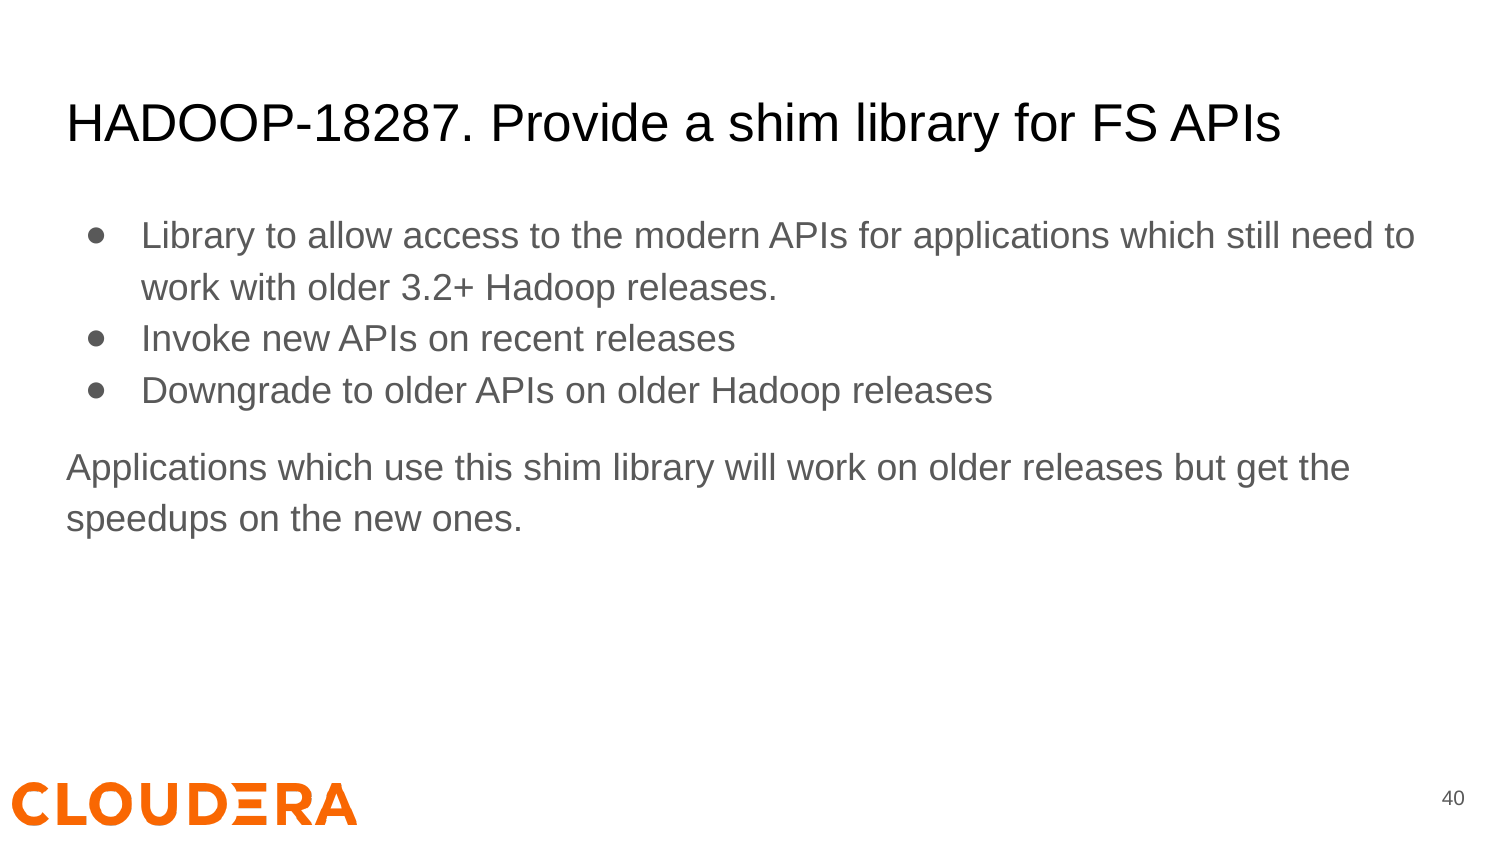

# HADOOP-18287. Provide a shim library for FS APIs
Library to allow access to the modern APIs for applications which still need to work with older 3.2+ Hadoop releases.
Invoke new APIs on recent releases
Downgrade to older APIs on older Hadoop releases
Applications which use this shim library will work on older releases but get the speedups on the new ones.